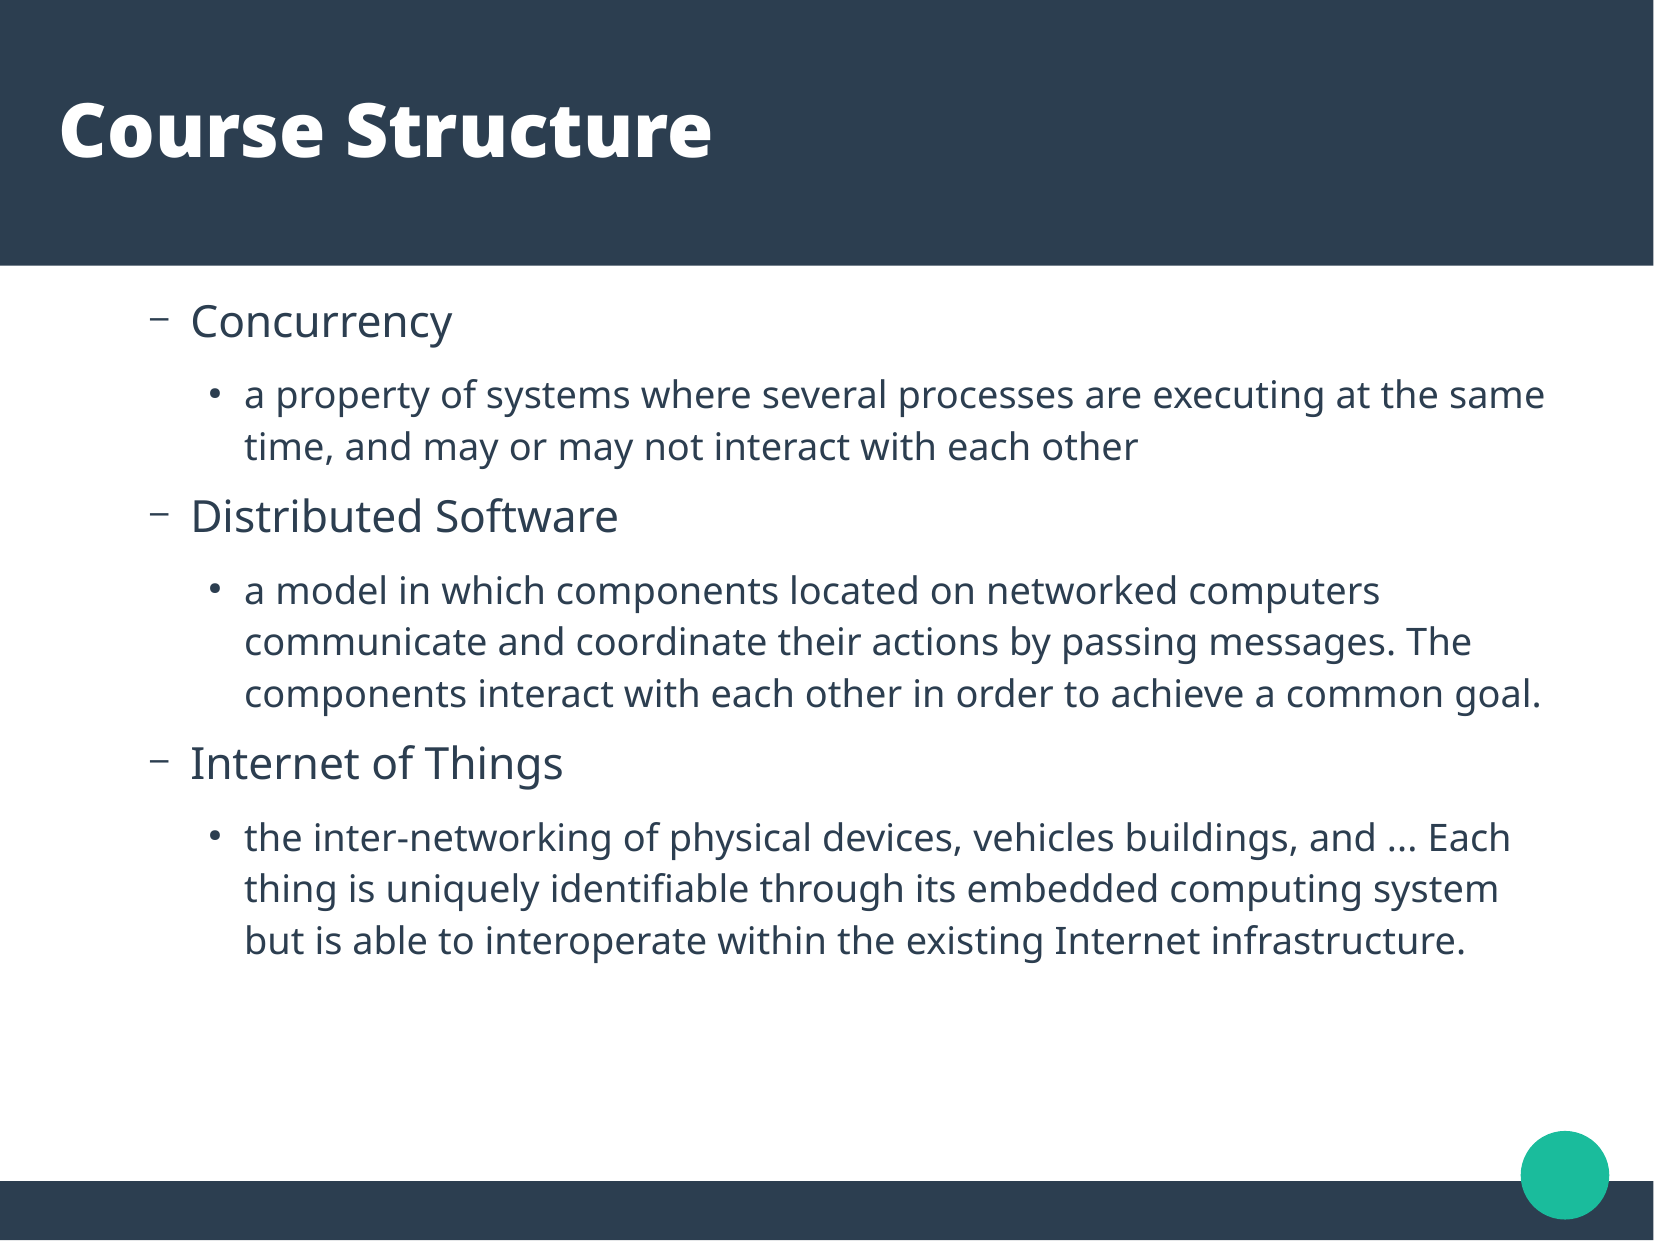

# Course Structure
Concurrency
a property of systems where several processes are executing at the same time, and may or may not interact with each other
Distributed Software
a model in which components located on networked computers communicate and coordinate their actions by passing messages. The components interact with each other in order to achieve a common goal.
Internet of Things
the inter-networking of physical devices, vehicles buildings, and ... Each thing is uniquely identifiable through its embedded computing system but is able to interoperate within the existing Internet infrastructure.